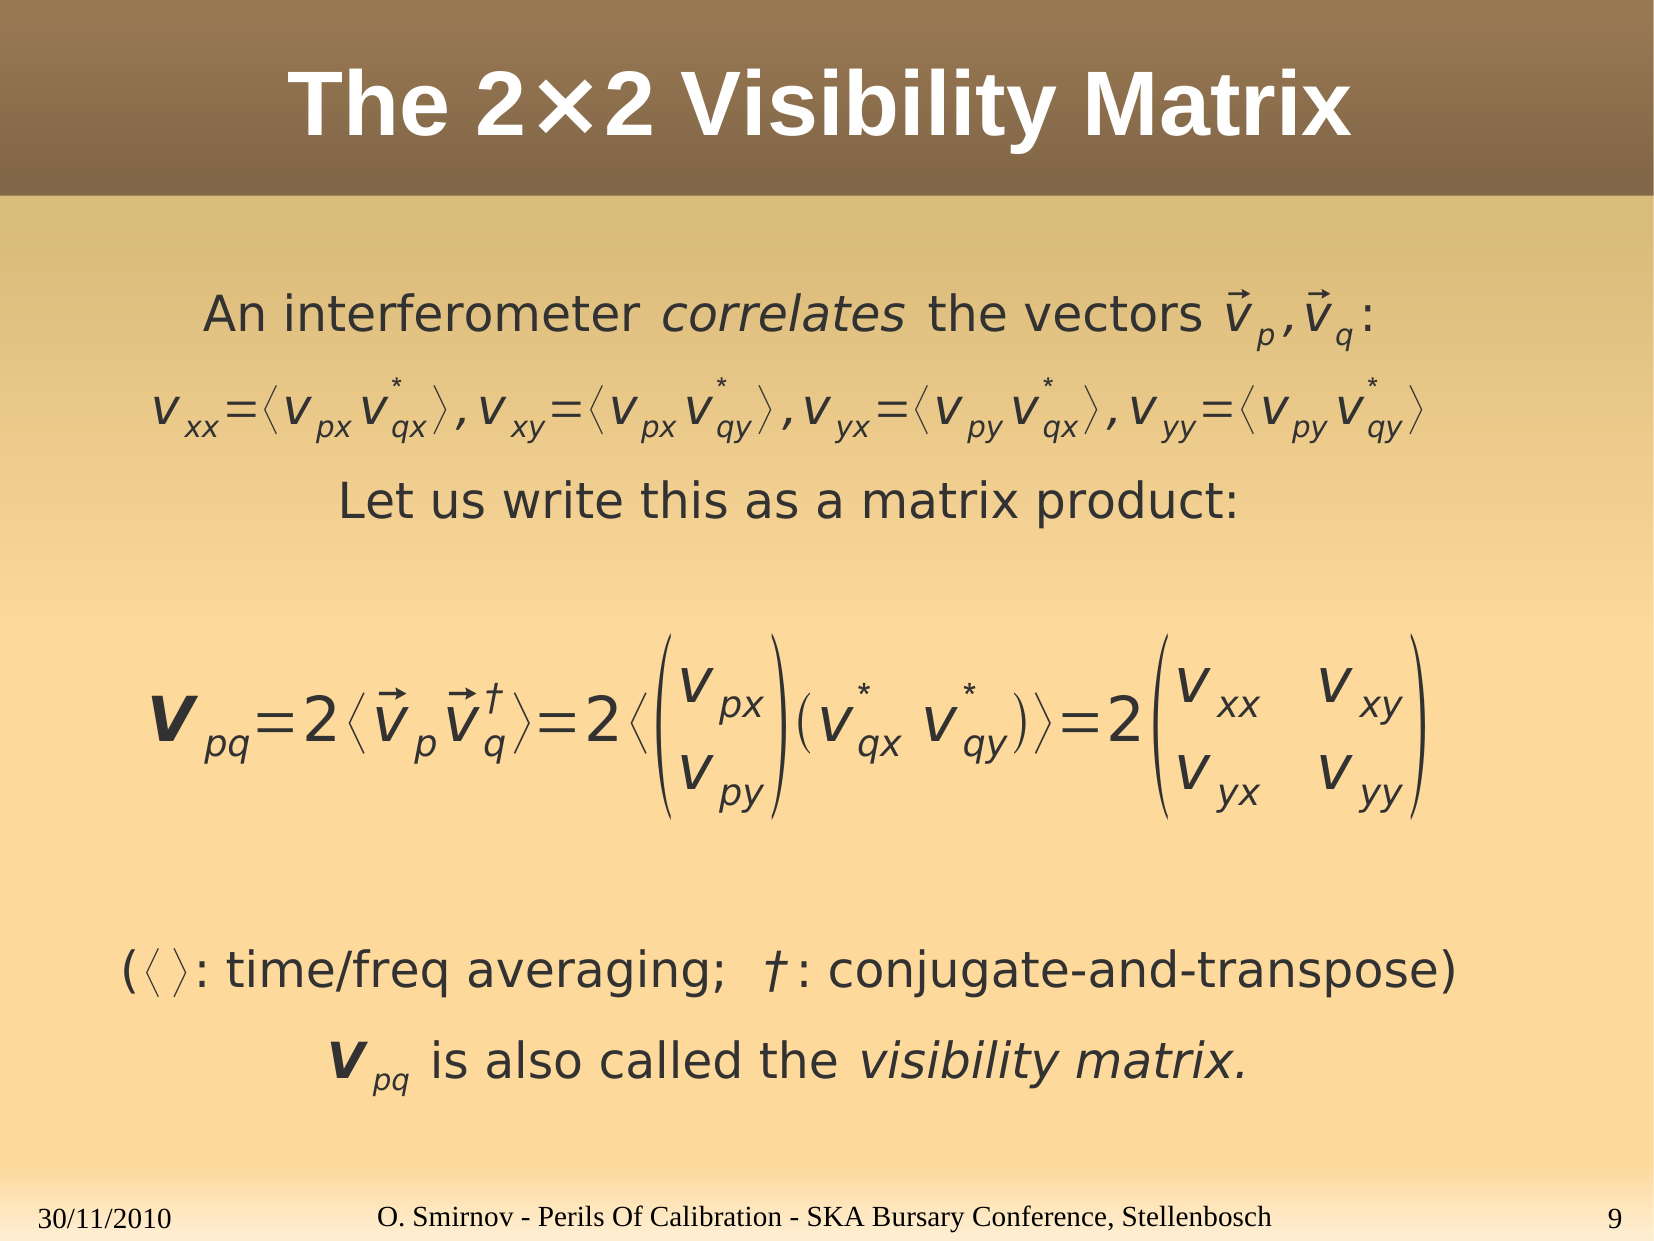

# The 2×2 Visibility Matrix
O. Smirnov - Perils Of Calibration - SKA Bursary Conference, Stellenbosch
30/11/2010
9